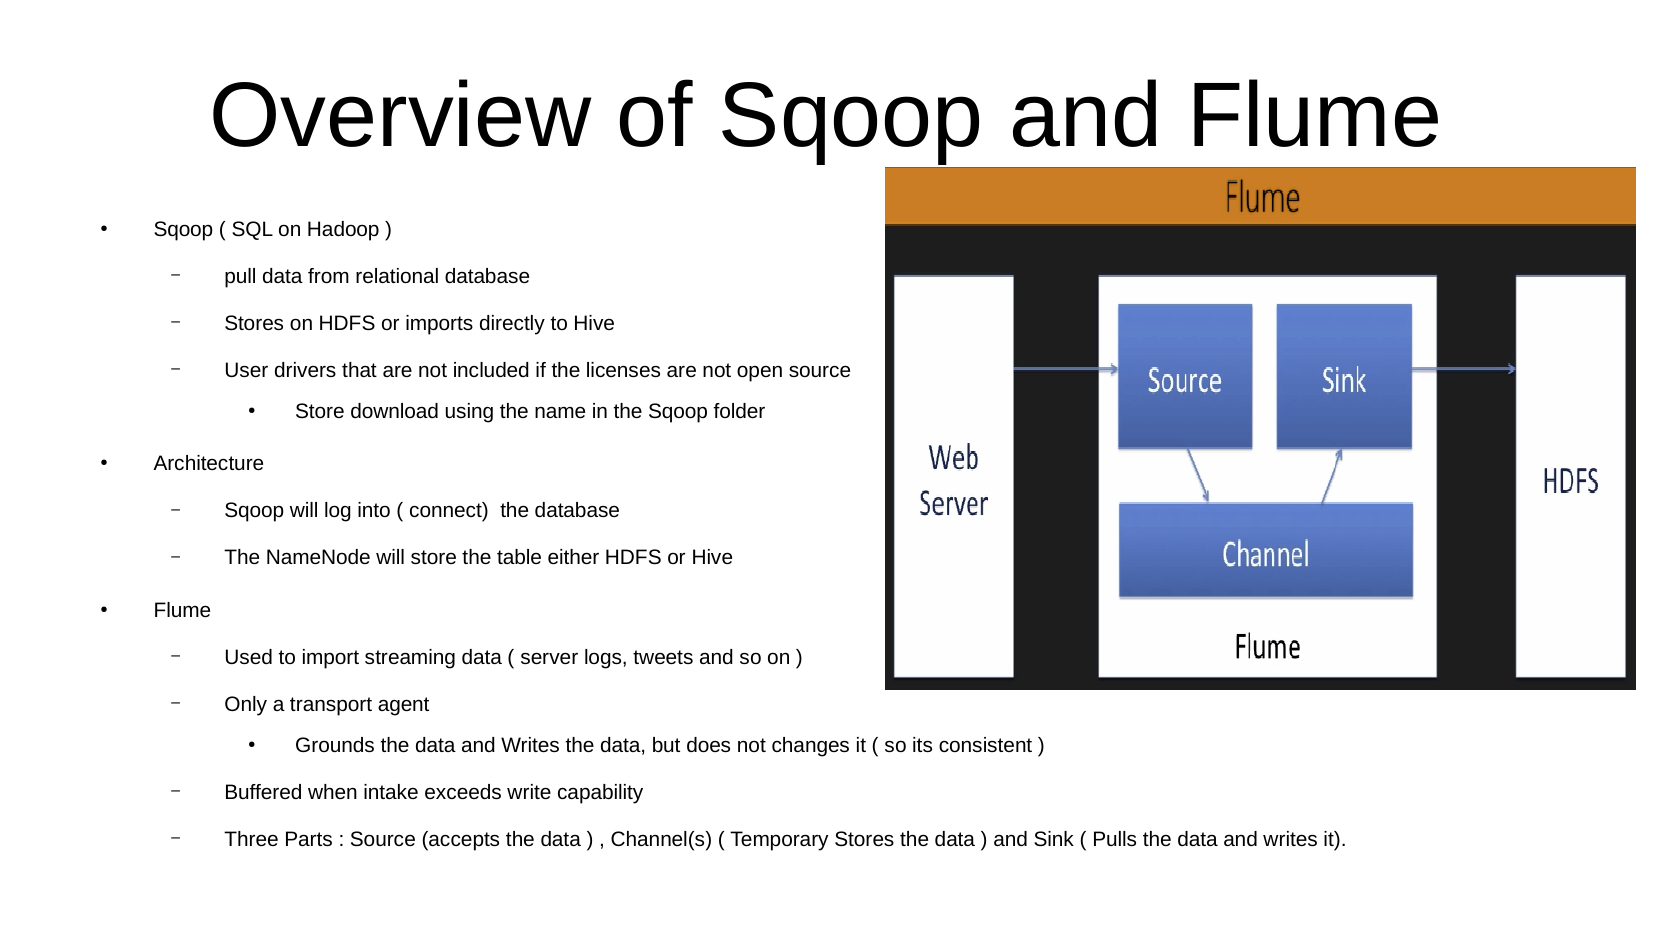

# Overview of Sqoop and Flume
Sqoop ( SQL on Hadoop )
pull data from relational database
Stores on HDFS or imports directly to Hive
User drivers that are not included if the licenses are not open source
Store download using the name in the Sqoop folder
Architecture
Sqoop will log into ( connect) the database
The NameNode will store the table either HDFS or Hive
Flume
Used to import streaming data ( server logs, tweets and so on )
Only a transport agent
Grounds the data and Writes the data, but does not changes it ( so its consistent )
Buffered when intake exceeds write capability
Three Parts : Source (accepts the data ) , Channel(s) ( Temporary Stores the data ) and Sink ( Pulls the data and writes it).